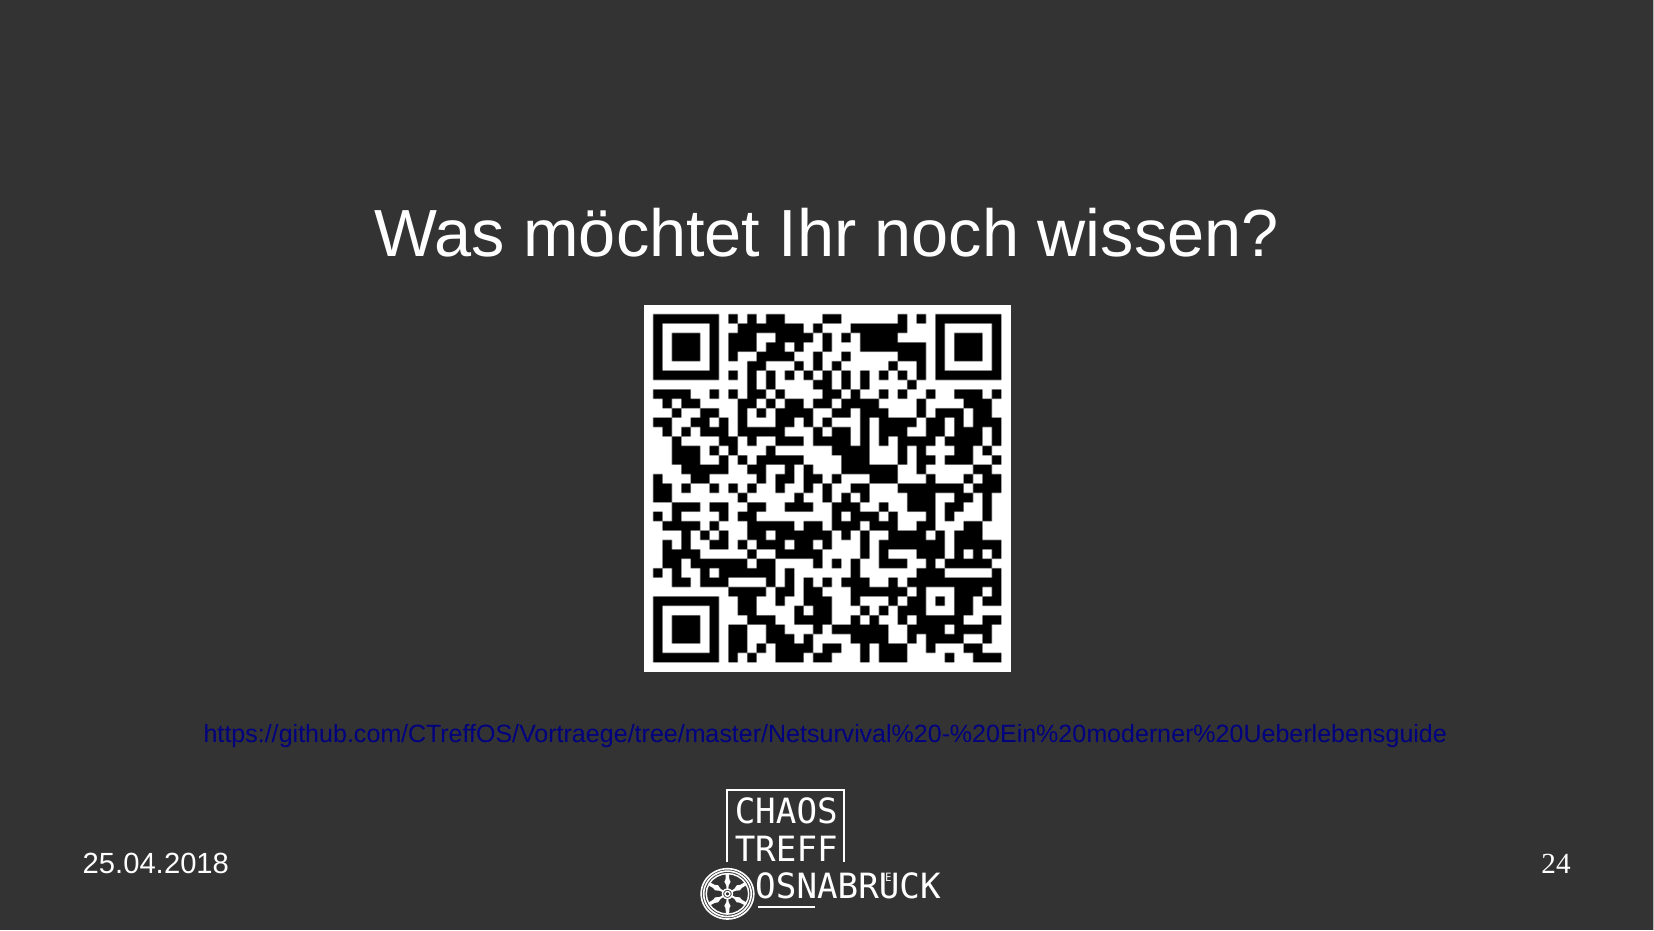

# Was möchtet Ihr noch wissen?
https://github.com/CTreffOS/Vortraege/tree/master/Netsurvival%20-%20Ein%20moderner%20Ueberlebensguide
24